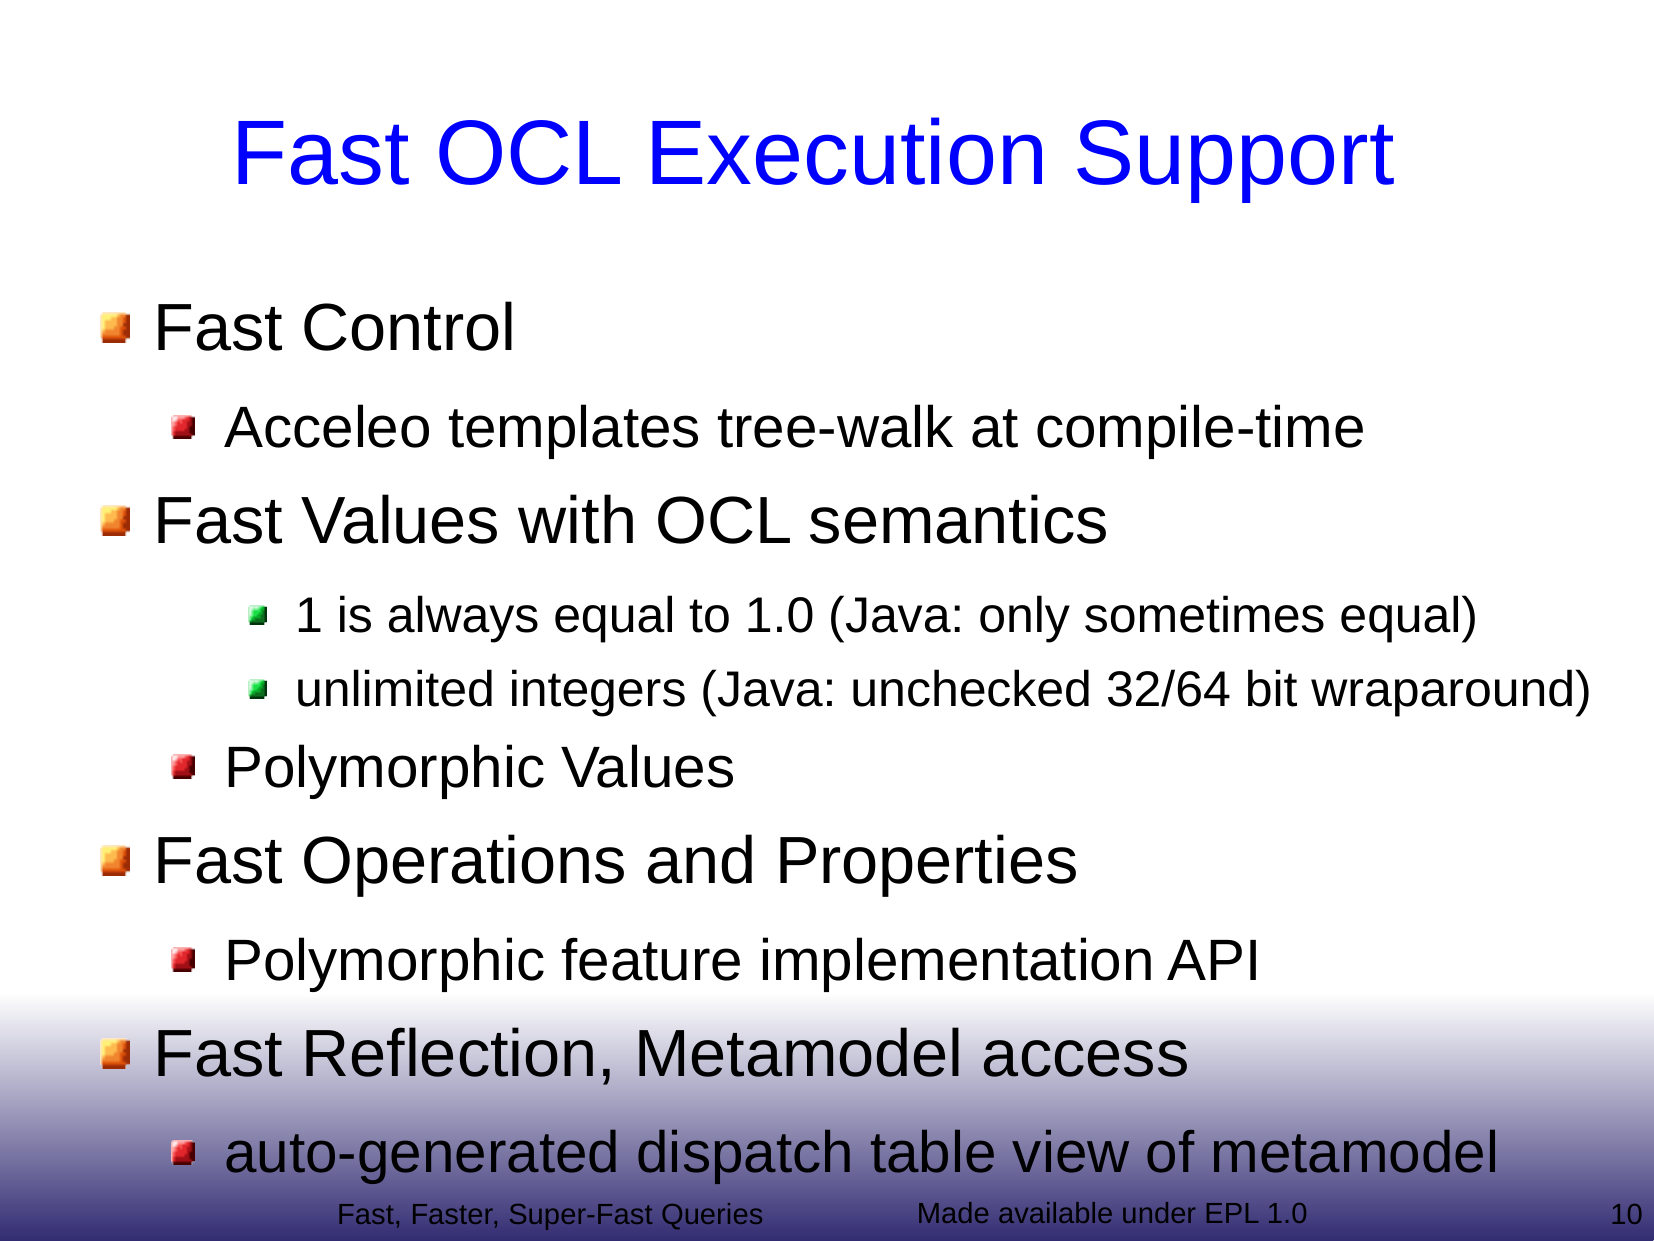

# Fast OCL Execution Support
Fast Control
Acceleo templates tree-walk at compile-time
Fast Values with OCL semantics
1 is always equal to 1.0 (Java: only sometimes equal)
unlimited integers (Java: unchecked 32/64 bit wraparound)
Polymorphic Values
Fast Operations and Properties
Polymorphic feature implementation API
Fast Reflection, Metamodel access
auto-generated dispatch table view of metamodel
Fast, Faster, Super-Fast Queries
10